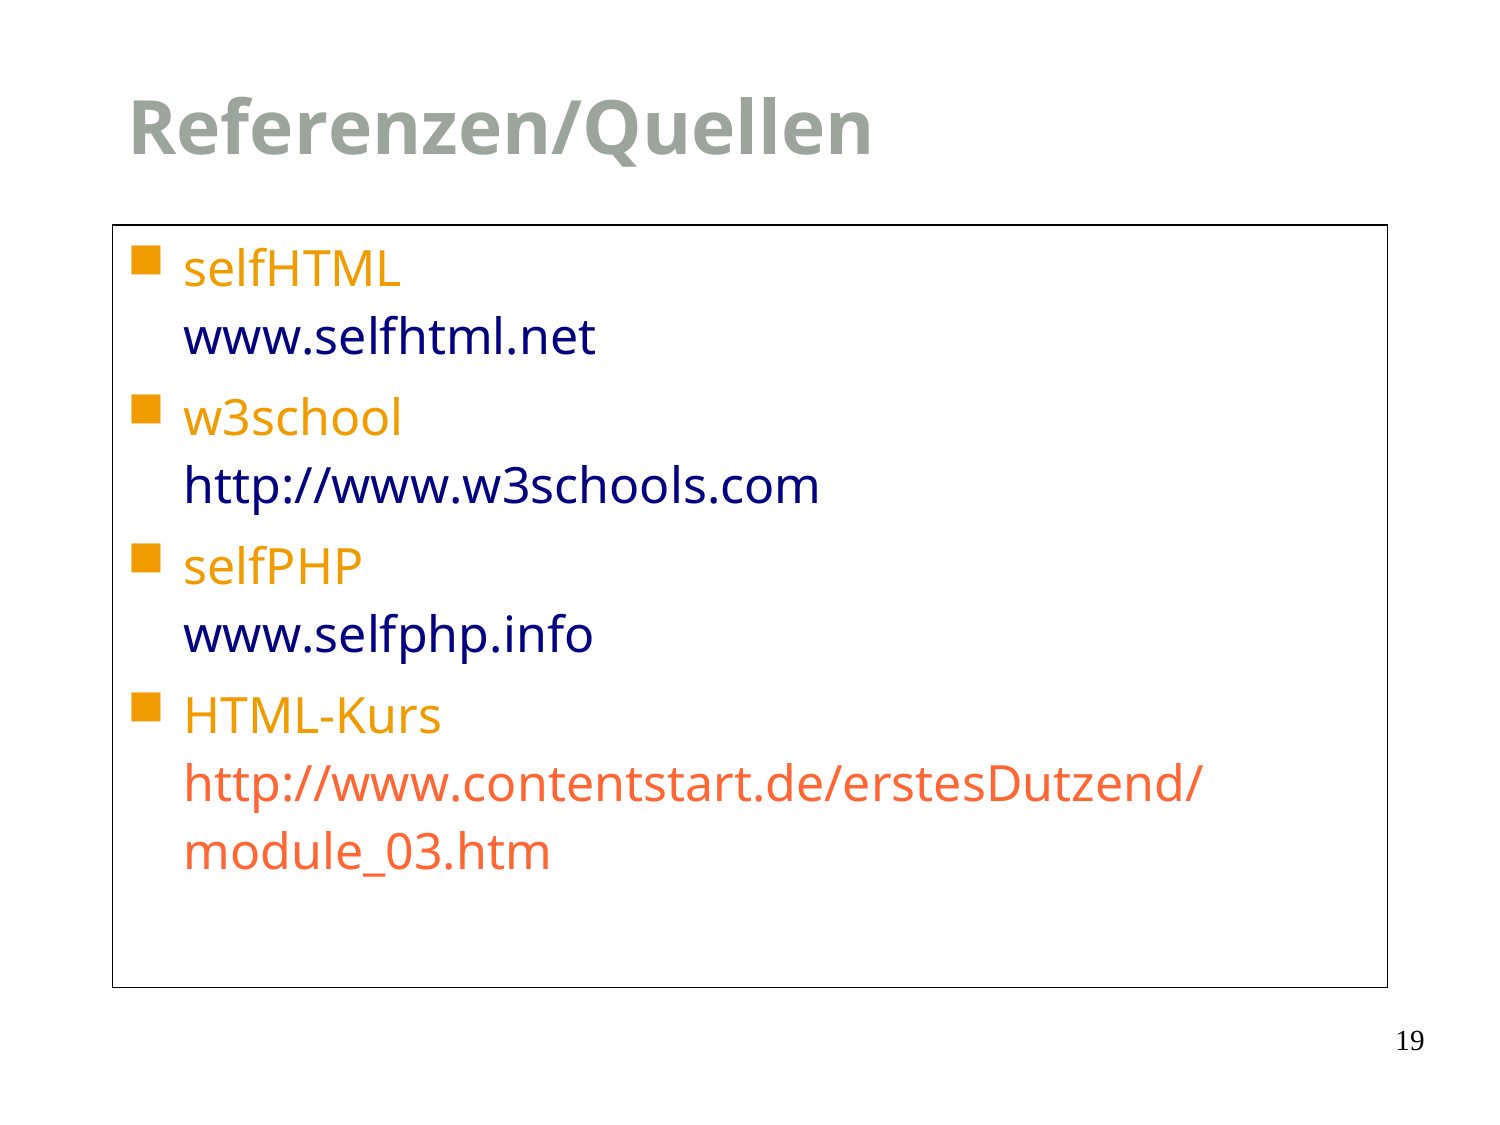

# Referenzen/Quellen
selfHTML
www.selfhtml.net
w3school
http://www.w3schools.com
selfPHP
www.selfphp.info
HTML-Kurs
http://www.contentstart.de/erstesDutzend/module_03.htm
19